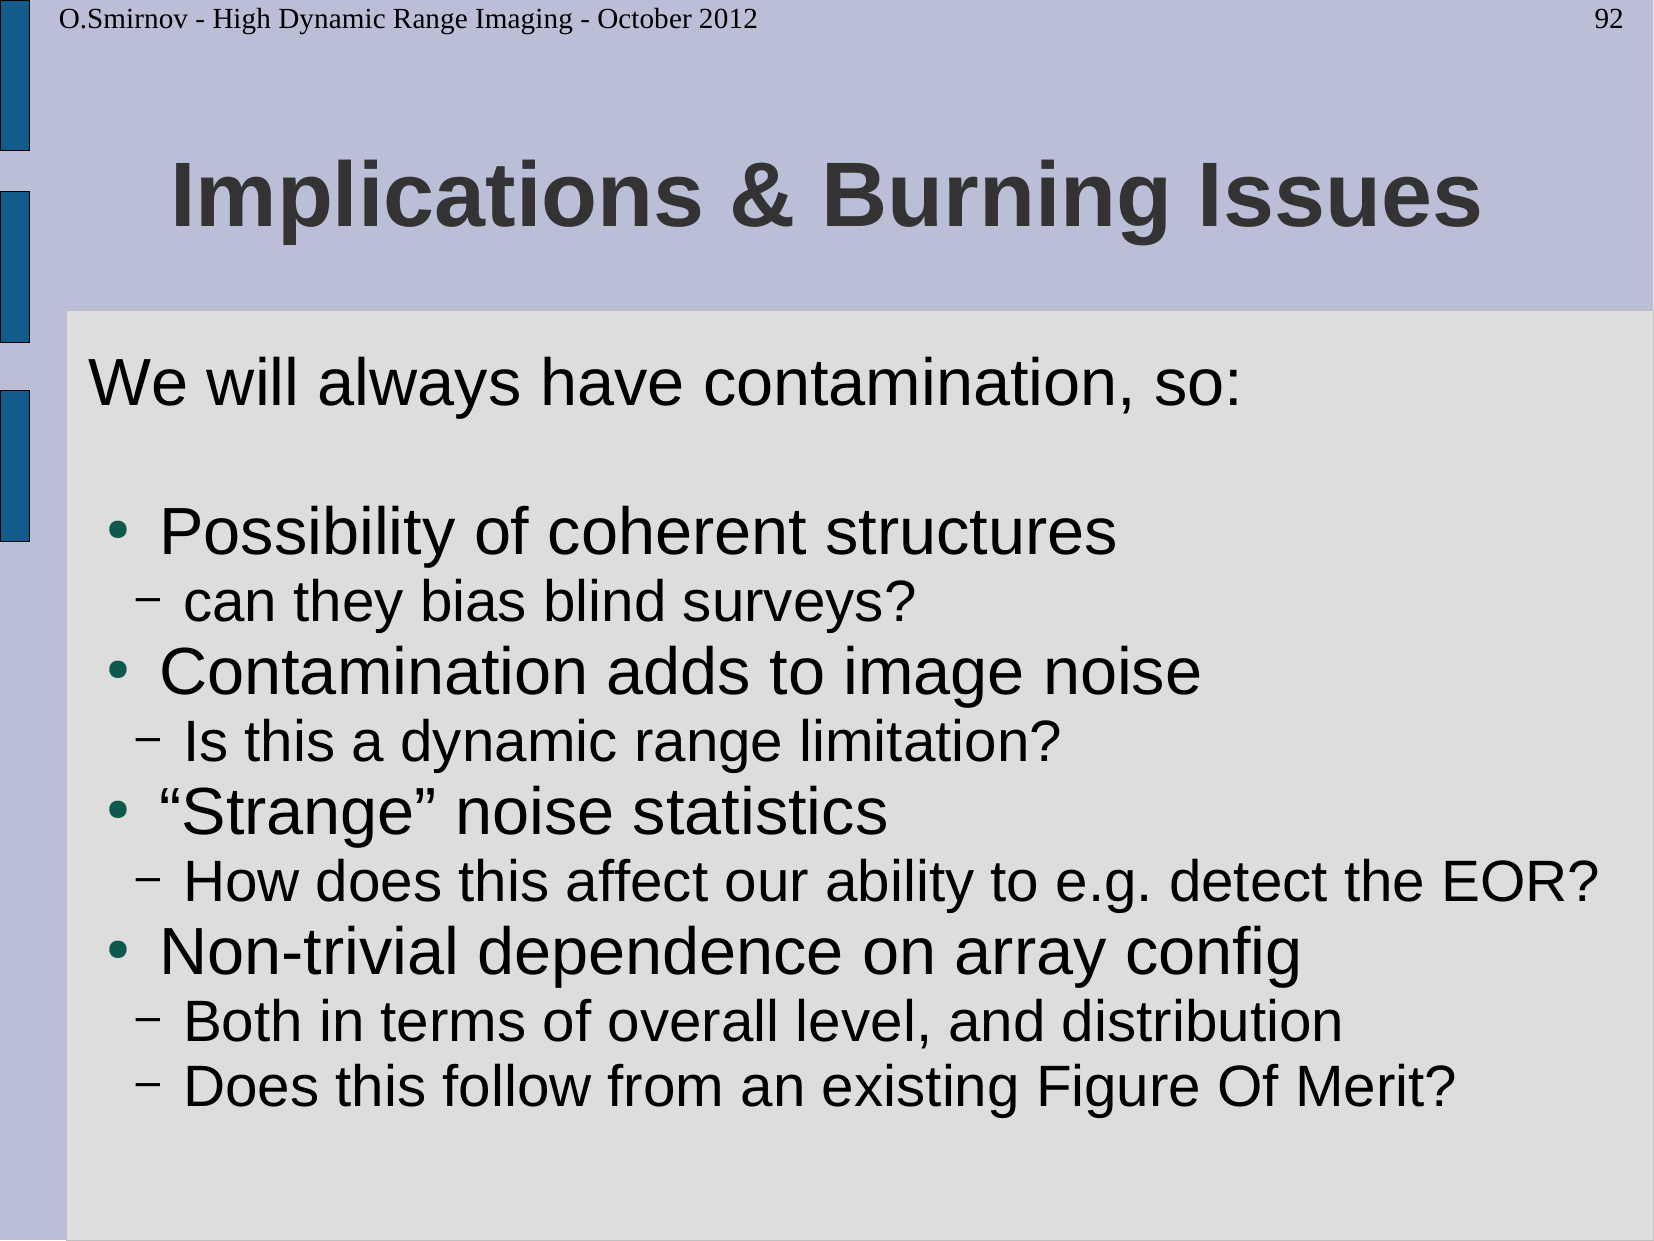

O.Smirnov - High Dynamic Range Imaging - October 2012
92
# Implications & Burning Issues
We will always have contamination, so:
Possibility of coherent structures
can they bias blind surveys?
Contamination adds to image noise
Is this a dynamic range limitation?
“Strange” noise statistics
How does this affect our ability to e.g. detect the EOR?
Non-trivial dependence on array config
Both in terms of overall level, and distribution
Does this follow from an existing Figure Of Merit?